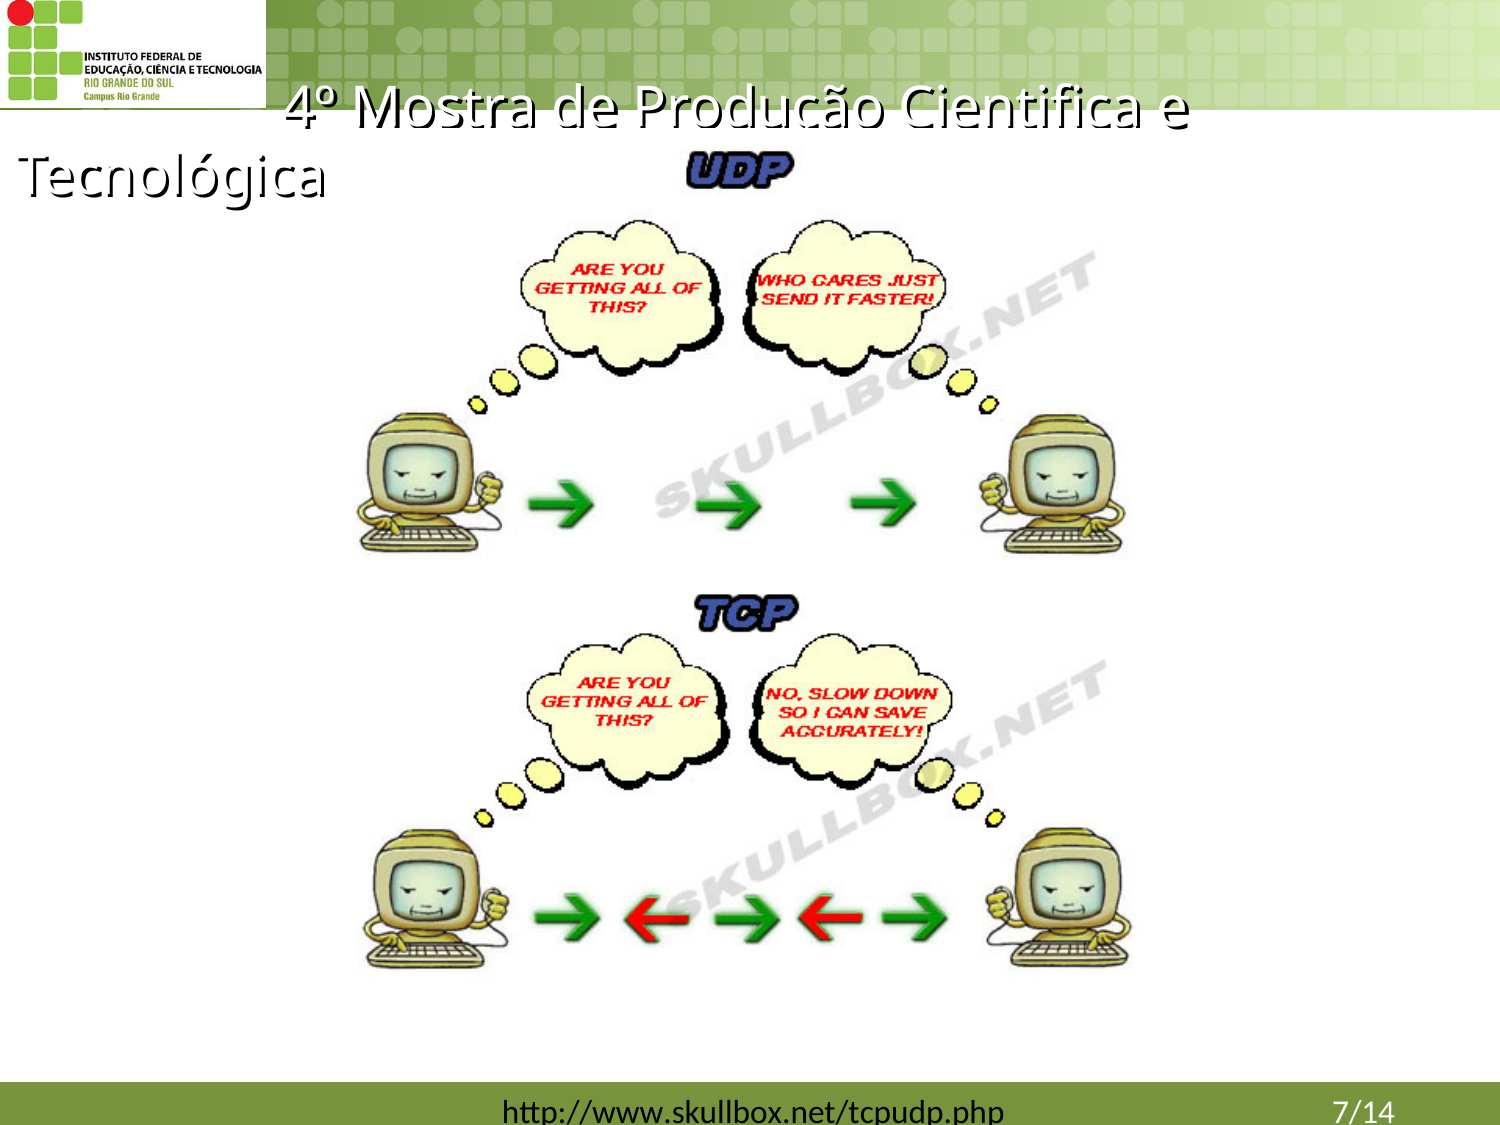

4º Mostra de Produção Cientifica e Tecnológica
#
http://www.skullbox.net/tcpudp.php
Streaming de vídeo usando redes TCP/IP em Robótica Móvel